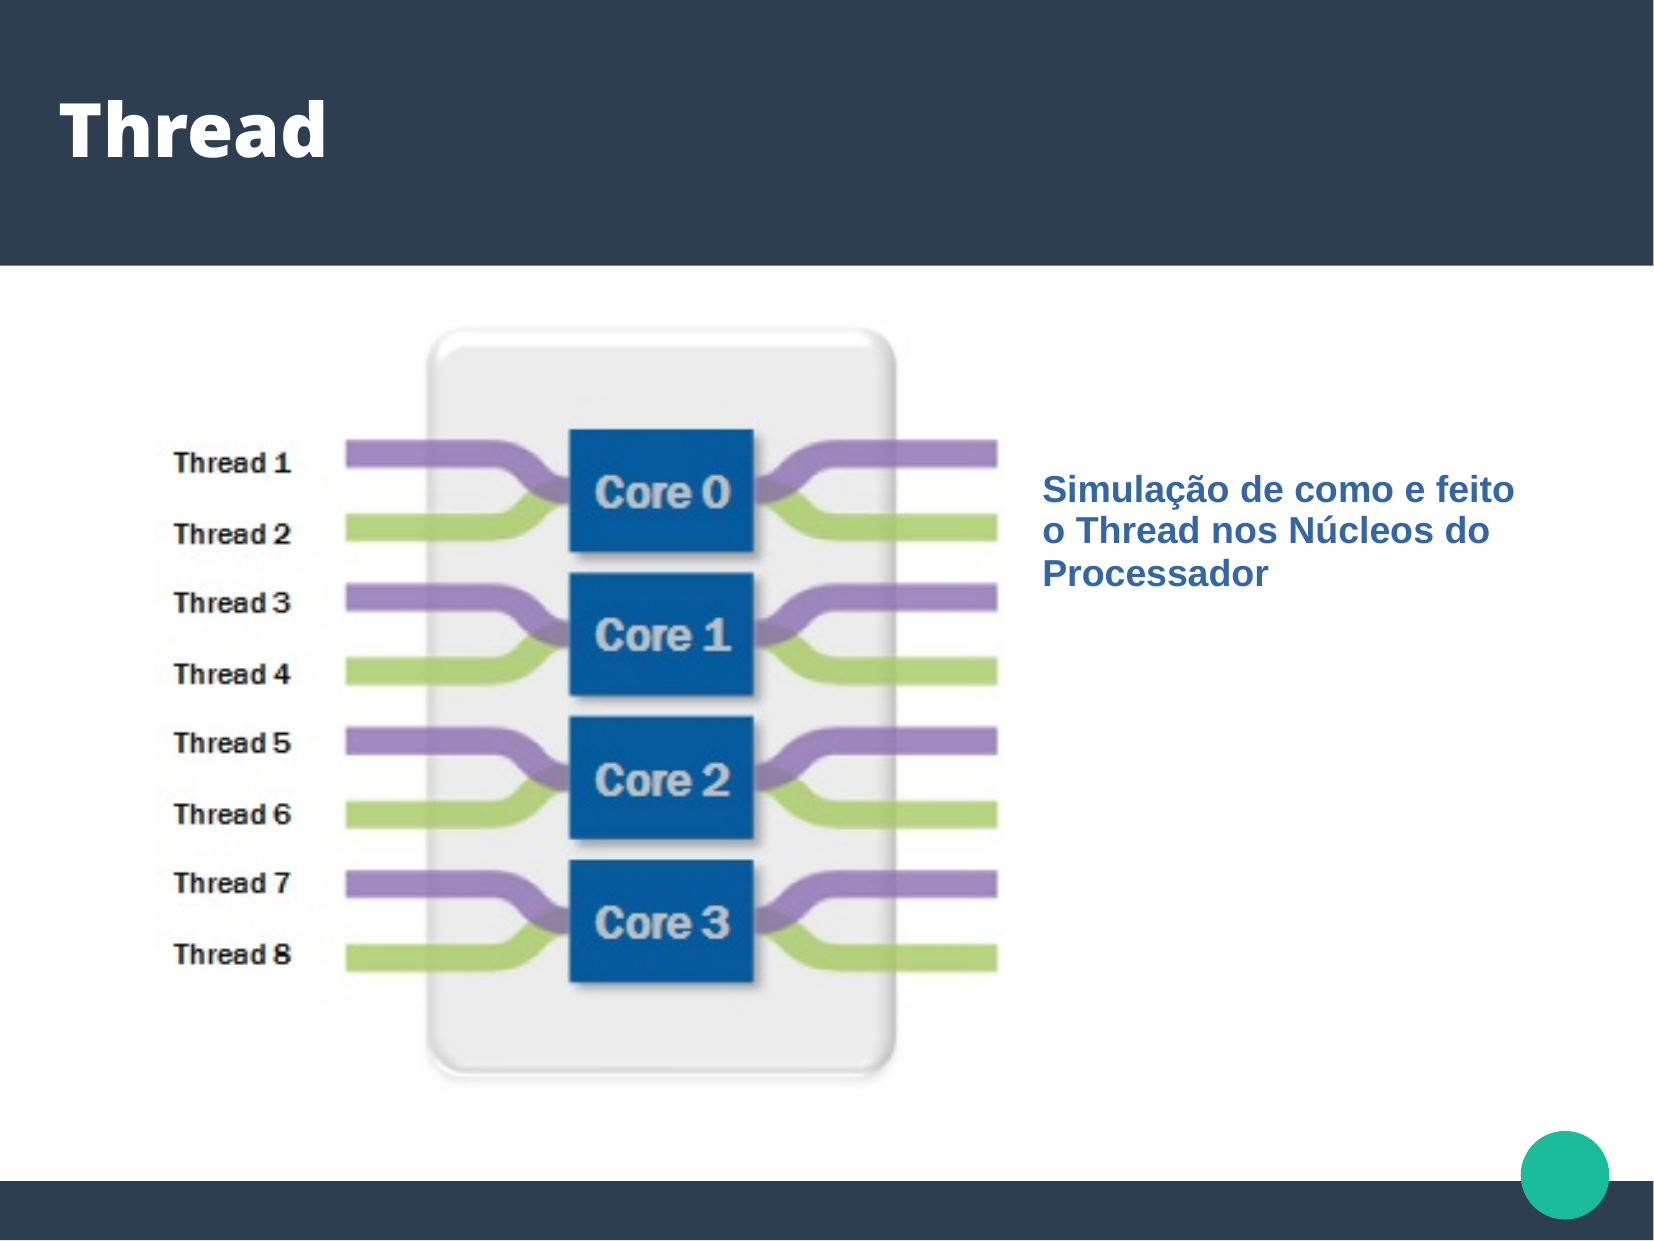

# Thread
Simulação de como e feito o Thread nos Núcleos do Processador